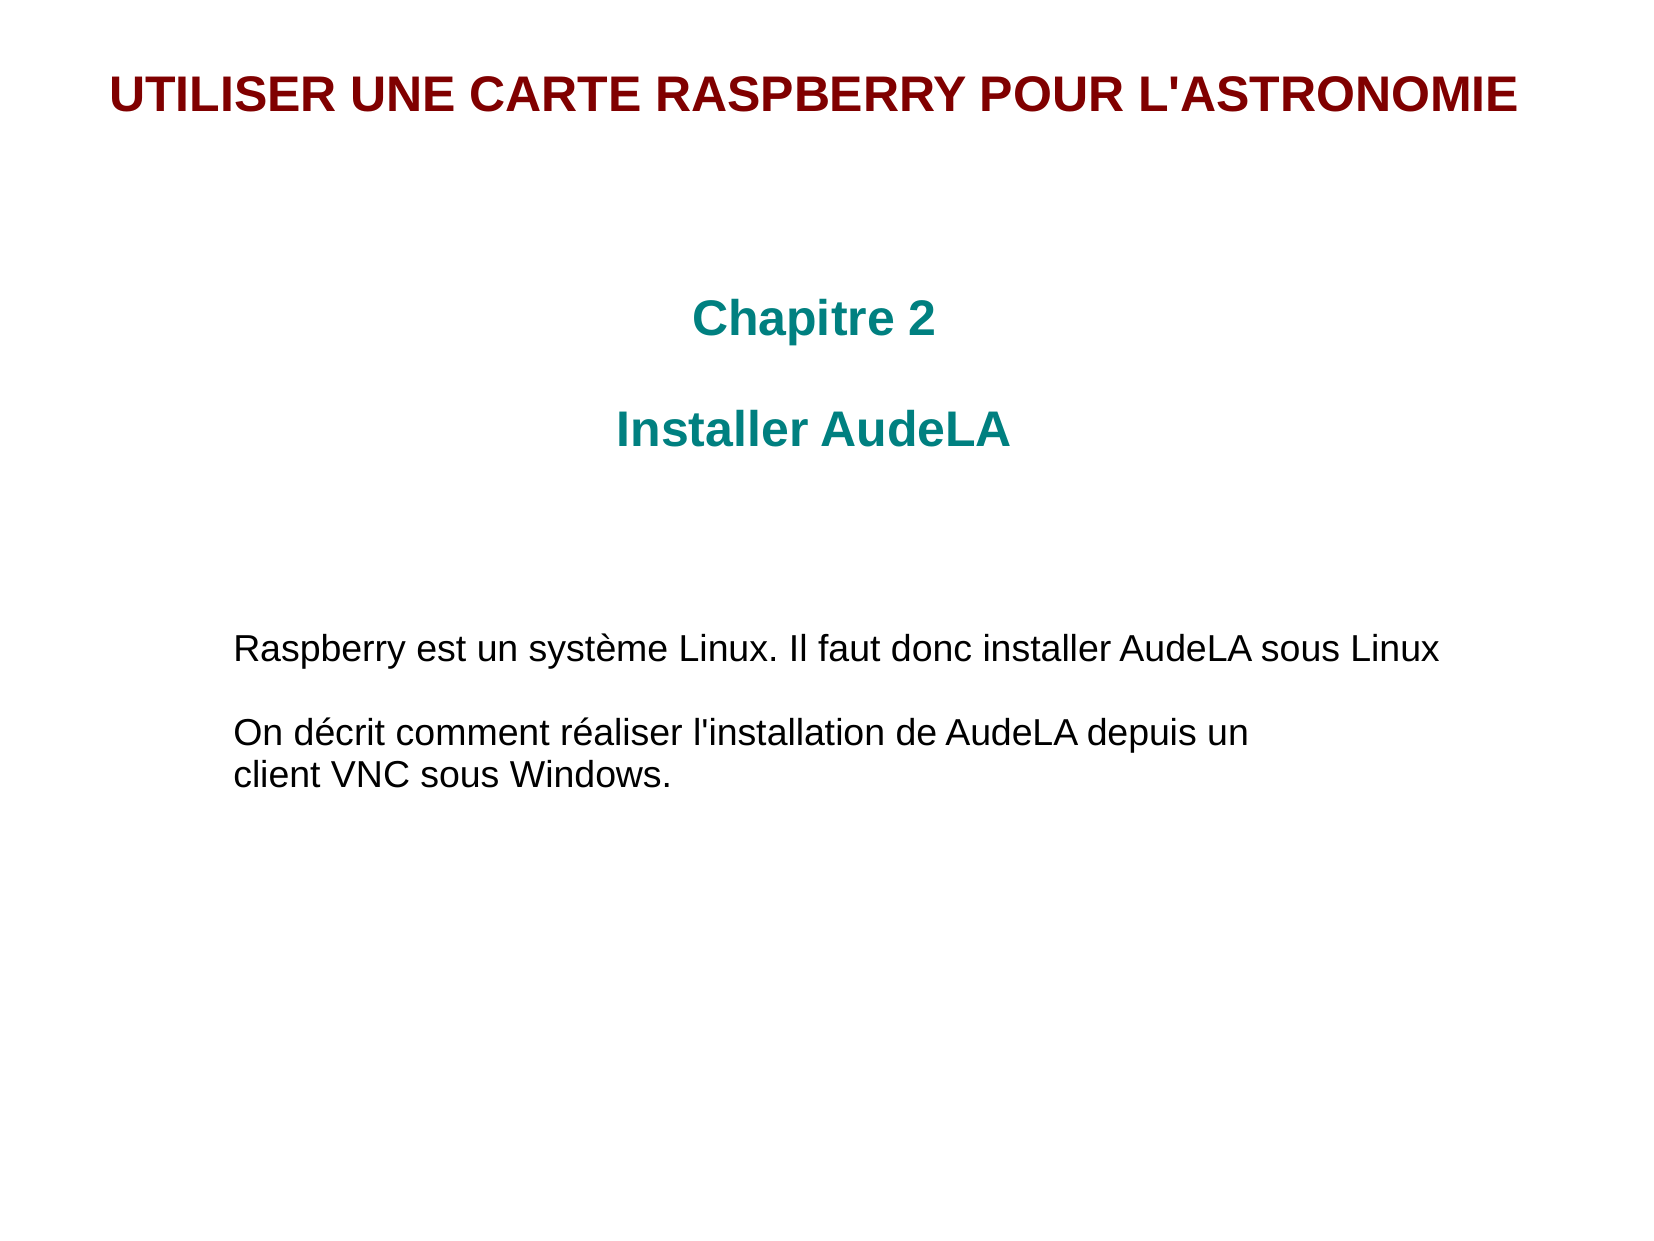

UTILISER UNE CARTE RASPBERRY POUR L'ASTRONOMIE
Chapitre 2
Installer AudeLA
Raspberry est un système Linux. Il faut donc installer AudeLA sous Linux
On décrit comment réaliser l'installation de AudeLA depuis un
client VNC sous Windows.